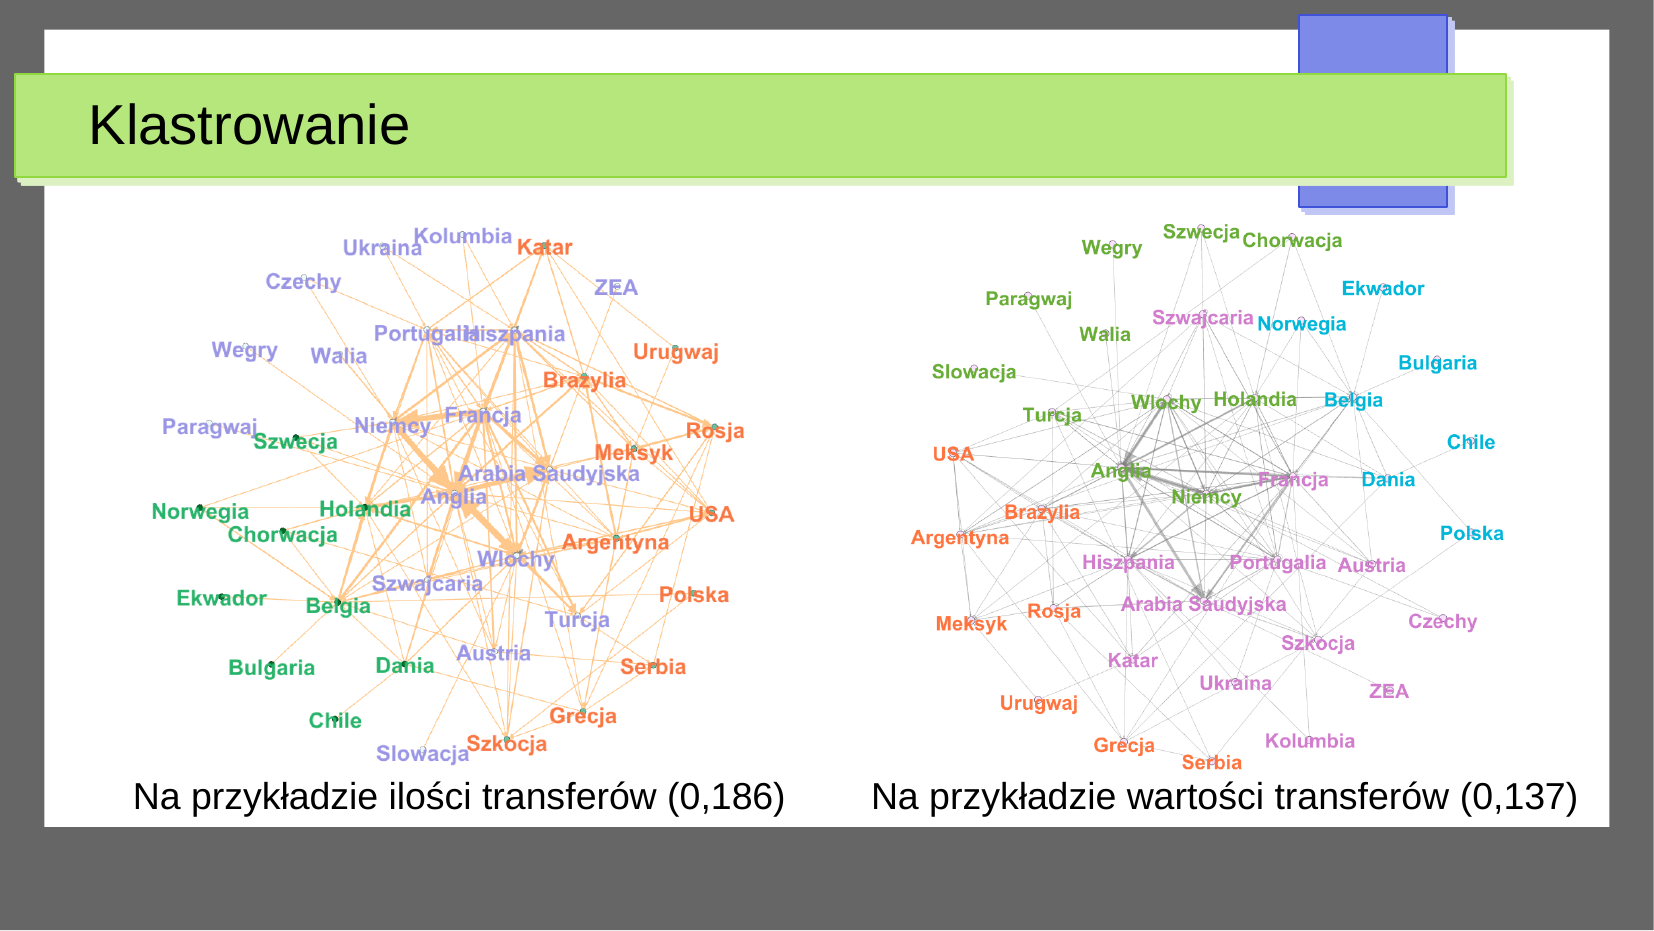

# Klastrowanie
Na przykładzie ilości transferów (0,186)
Na przykładzie wartości transferów (0,137)